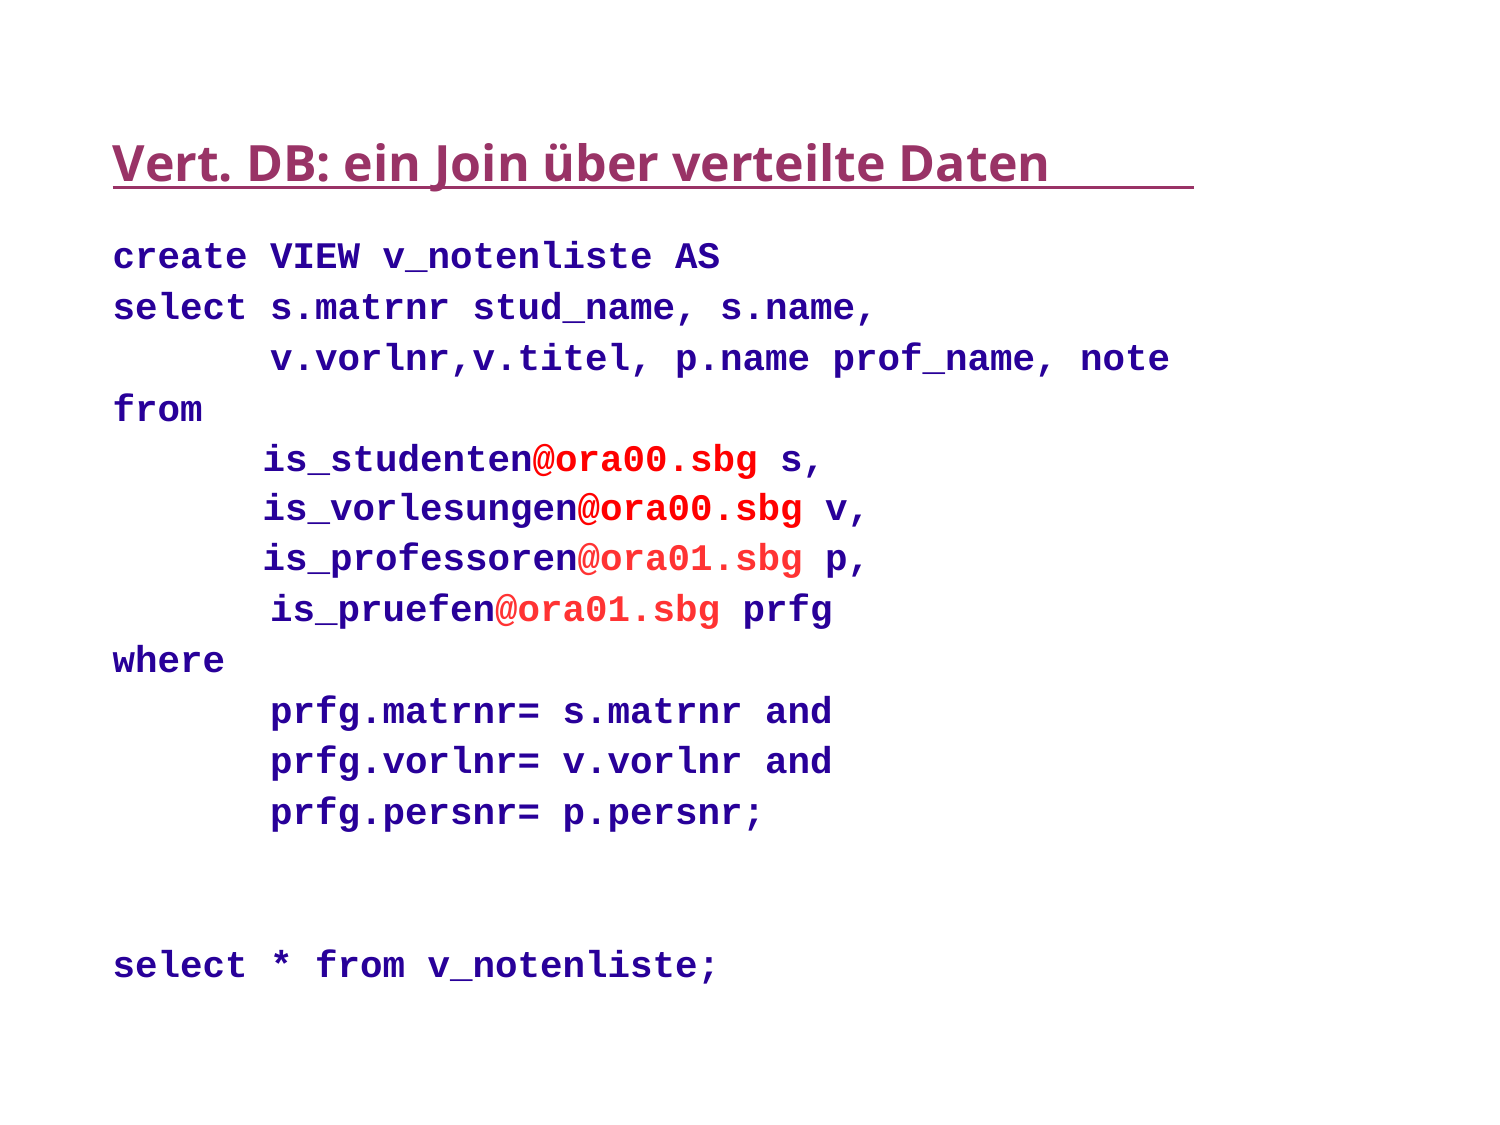

# Vert. DB: ein Join über verteilte Daten
create VIEW v_notenliste AS
select s.matrnr stud_name, s.name,
 v.vorlnr,v.titel, p.name prof_name, note
from
is_studenten@ora00.sbg s,
is_vorlesungen@ora00.sbg v,
is_professoren@ora01.sbg p,
 is_pruefen@ora01.sbg prfg
where
 prfg.matrnr= s.matrnr and
 prfg.vorlnr= v.vorlnr and
 prfg.persnr= p.persnr;
select * from v_notenliste;